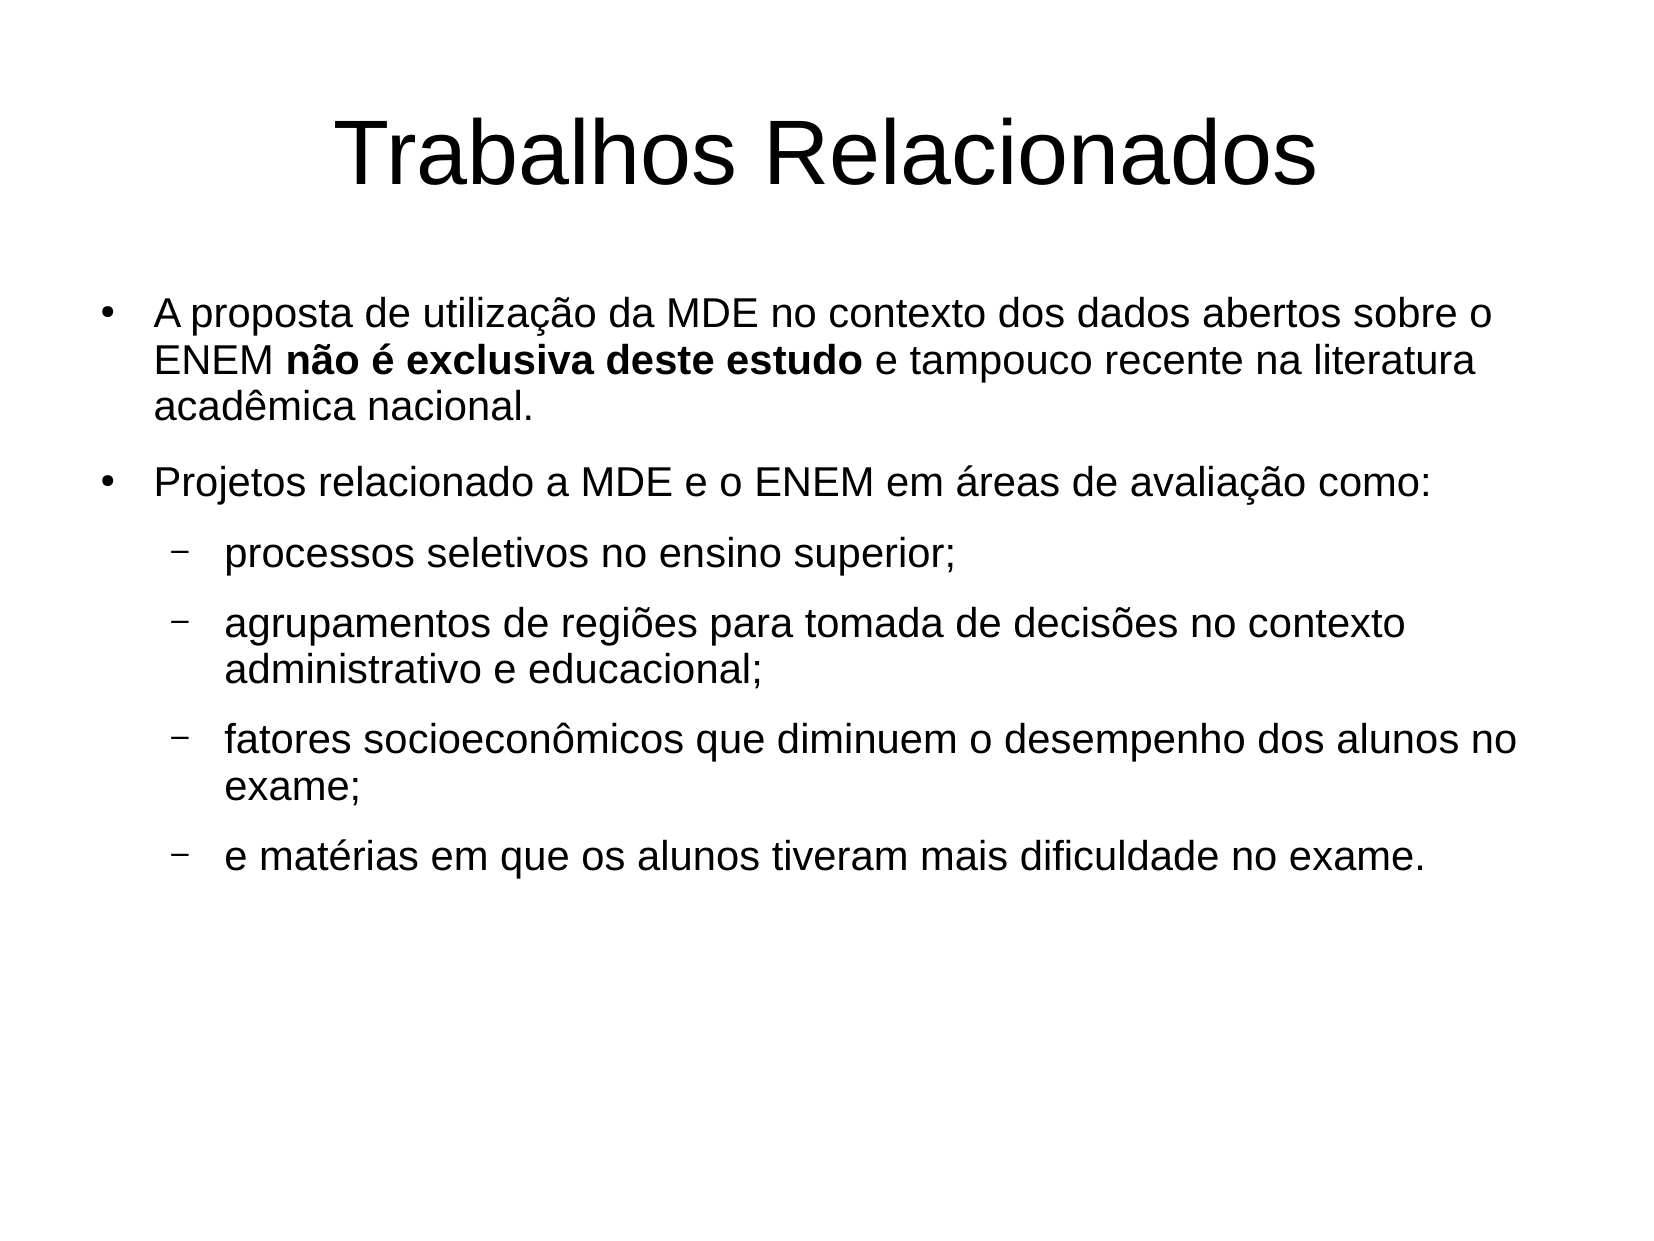

# Trabalhos Relacionados
A proposta de utilização da MDE no contexto dos dados abertos sobre o ENEM não é exclusiva deste estudo e tampouco recente na literatura acadêmica nacional.
Projetos relacionado a MDE e o ENEM em áreas de avaliação como:
processos seletivos no ensino superior;
agrupamentos de regiões para tomada de decisões no contexto administrativo e educacional;
fatores socioeconômicos que diminuem o desempenho dos alunos no exame;
e matérias em que os alunos tiveram mais dificuldade no exame.